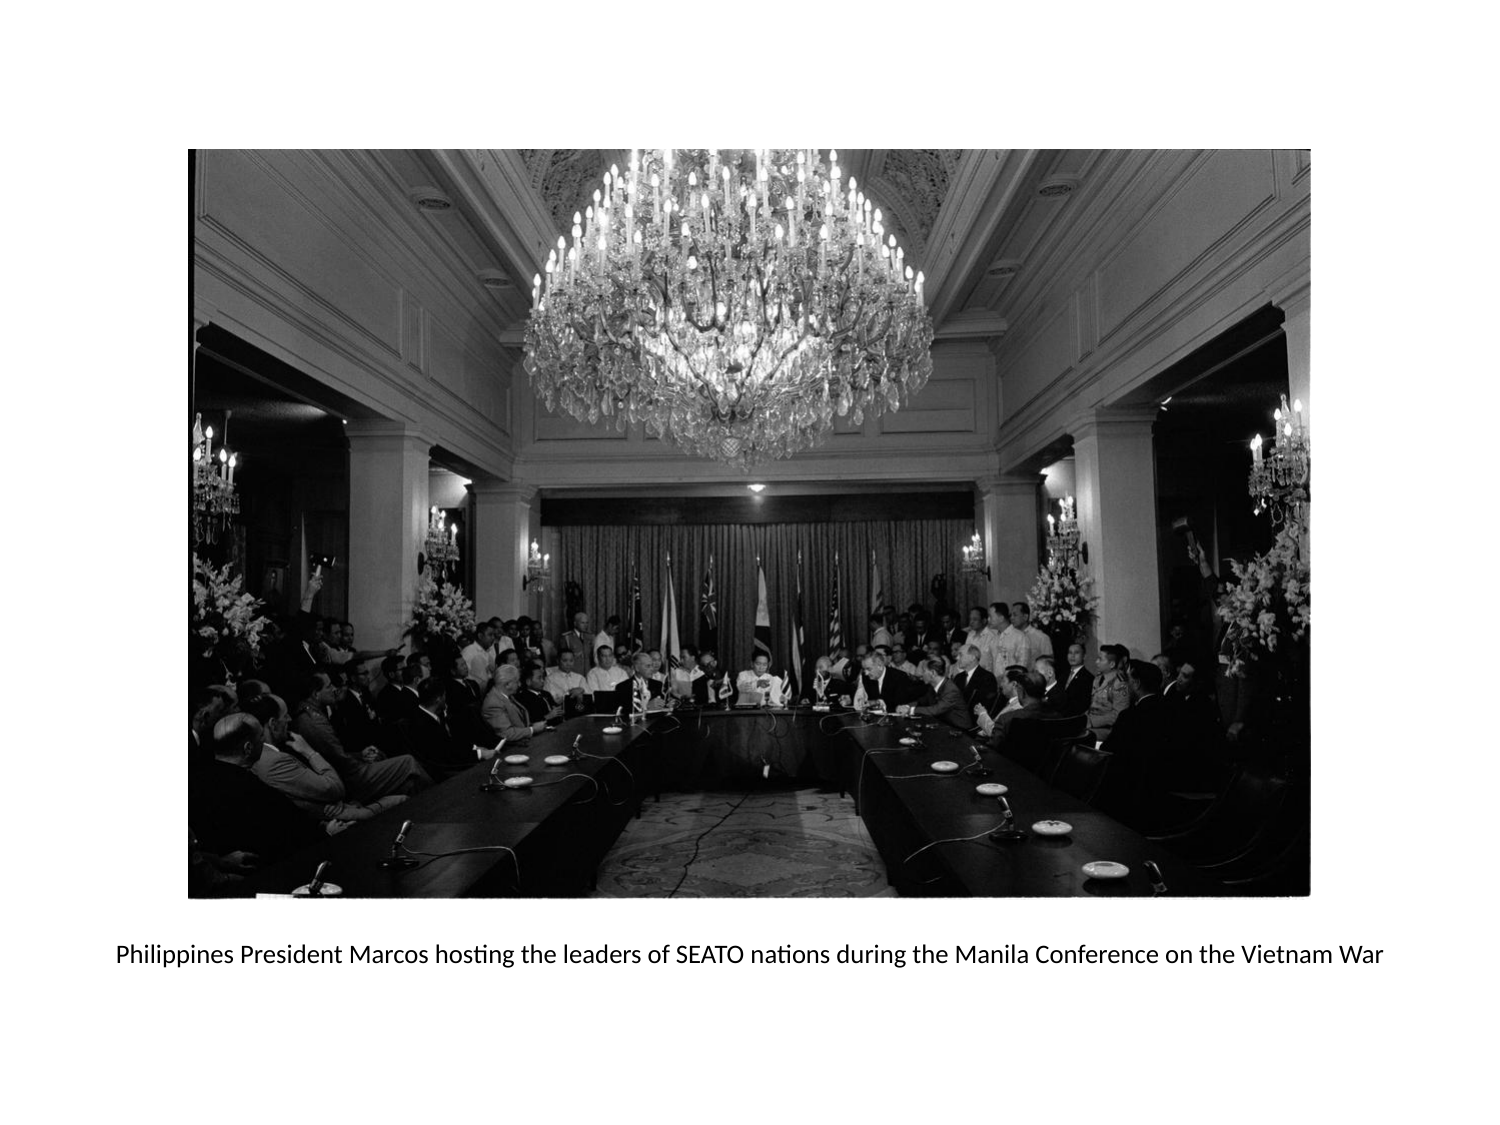

Philippines President Marcos hosting the leaders of SEATO nations during the Manila Conference on the Vietnam War